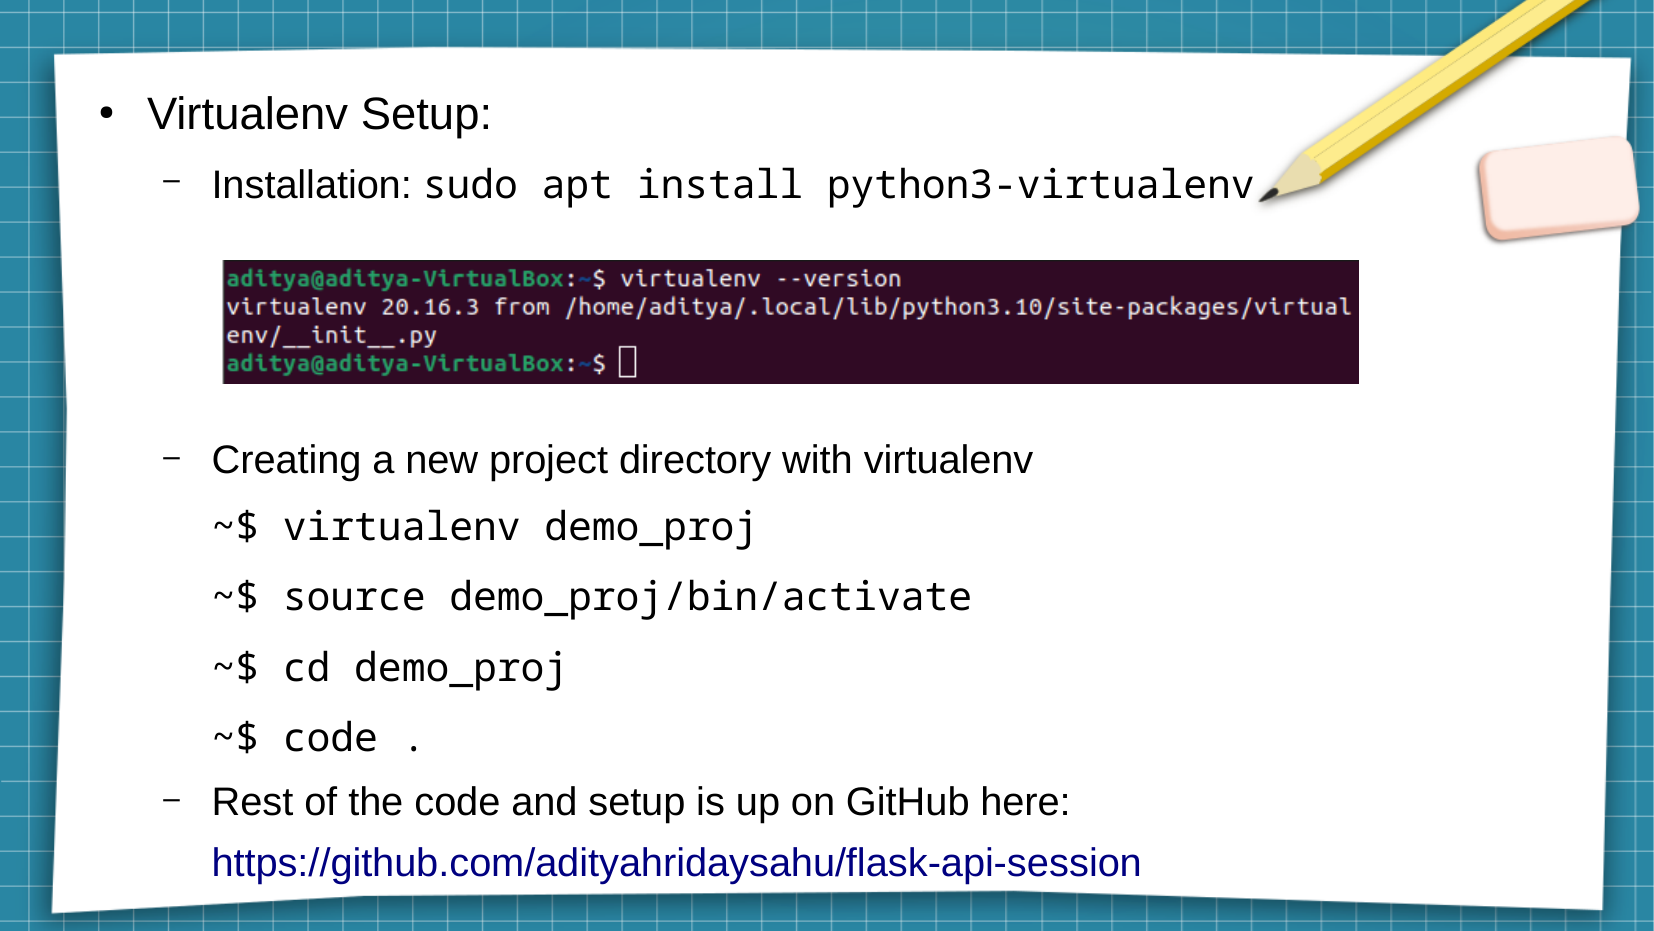

# Virtualenv Setup:
Installation: sudo apt install python3-virtualenv
Creating a new project directory with virtualenv
~$ virtualenv demo_proj
~$ source demo_proj/bin/activate
~$ cd demo_proj
~$ code .
Rest of the code and setup is up on GitHub here:
https://github.com/adityahridaysahu/flask-api-session